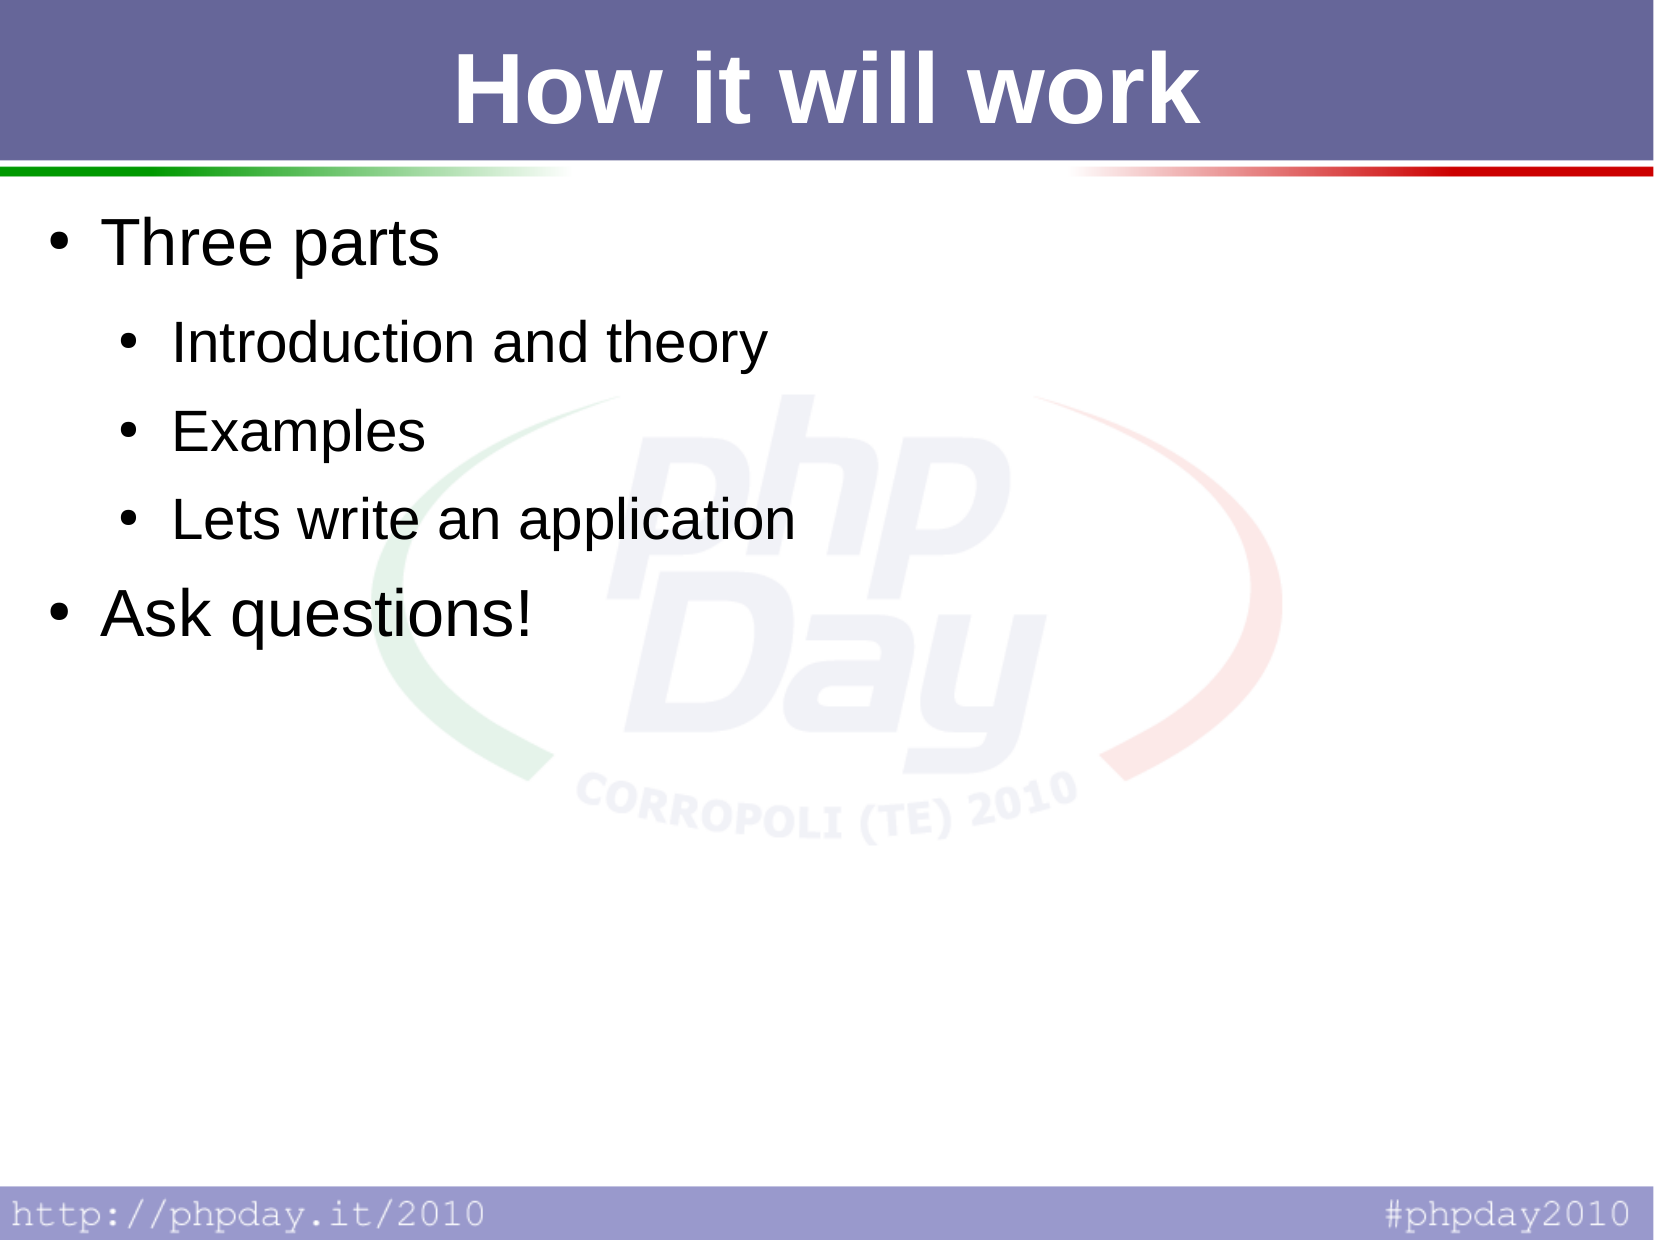

# How it will work
Three parts
Introduction and theory
Examples
Lets write an application
Ask questions!